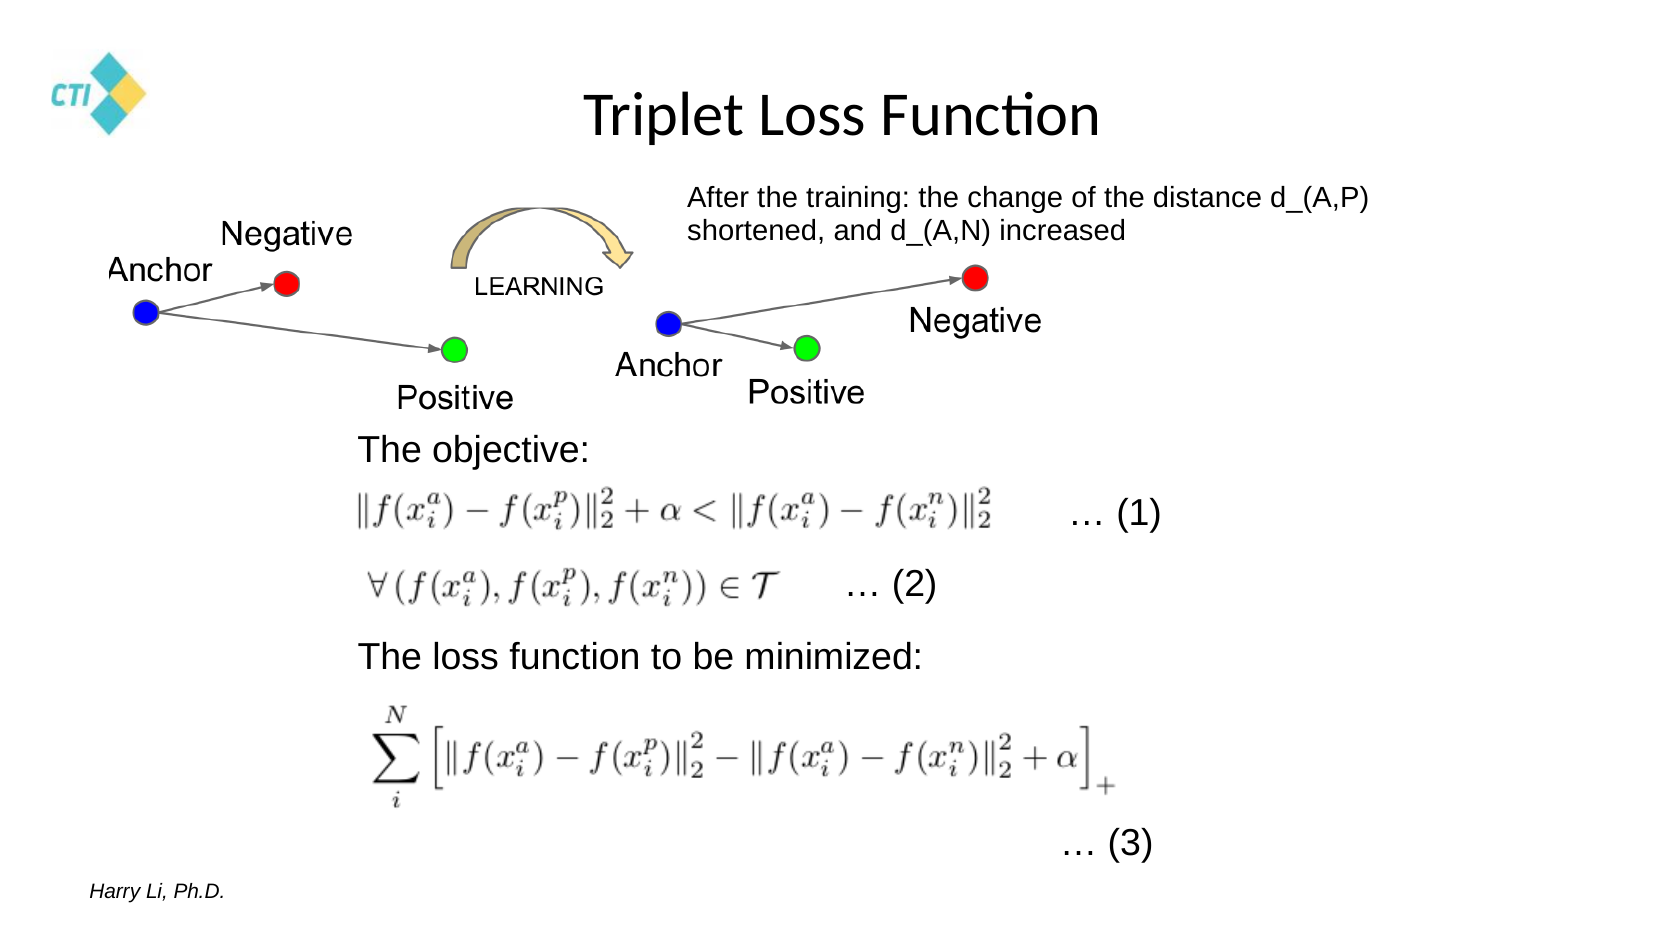

Triplet Loss Function
After the training: the change of the distance d_(A,P) shortened, and d_(A,N) increased
The objective:
… (1)
… (2)
The loss function to be minimized:
… (3)
Harry Li, Ph.D.